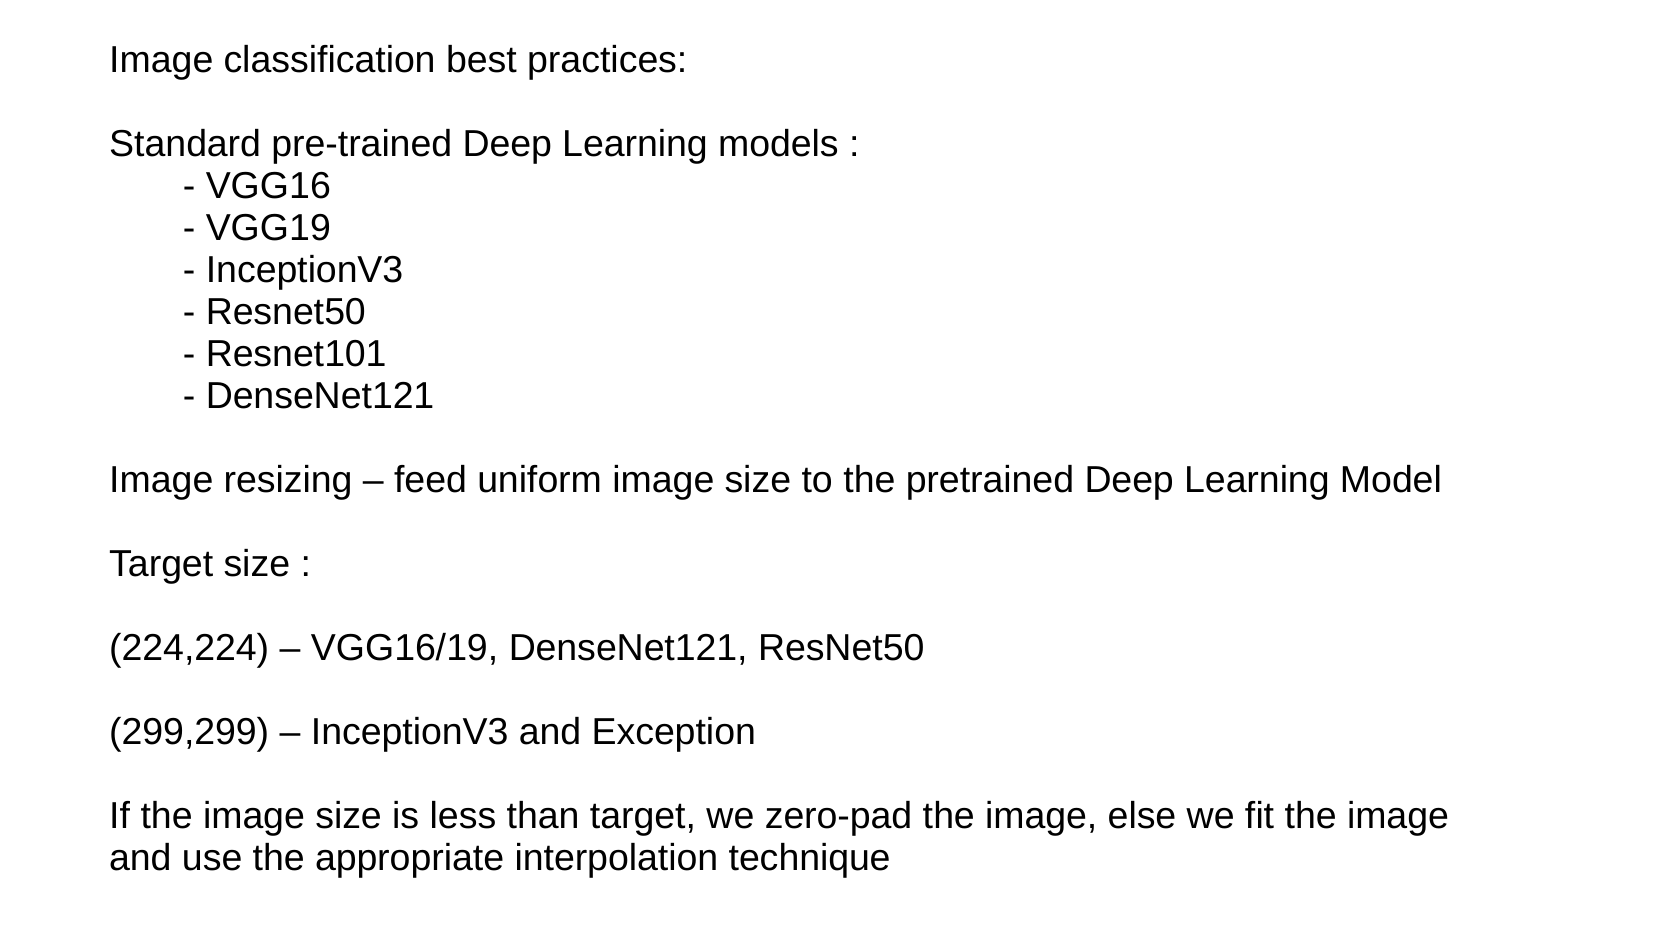

Image classification best practices:
Standard pre-trained Deep Learning models :
	- VGG16
	- VGG19
	- InceptionV3
	- Resnet50
	- Resnet101
	- DenseNet121
Image resizing – feed uniform image size to the pretrained Deep Learning Model
Target size :
(224,224) – VGG16/19, DenseNet121, ResNet50
(299,299) – InceptionV3 and Exception
If the image size is less than target, we zero-pad the image, else we fit the image
and use the appropriate interpolation technique